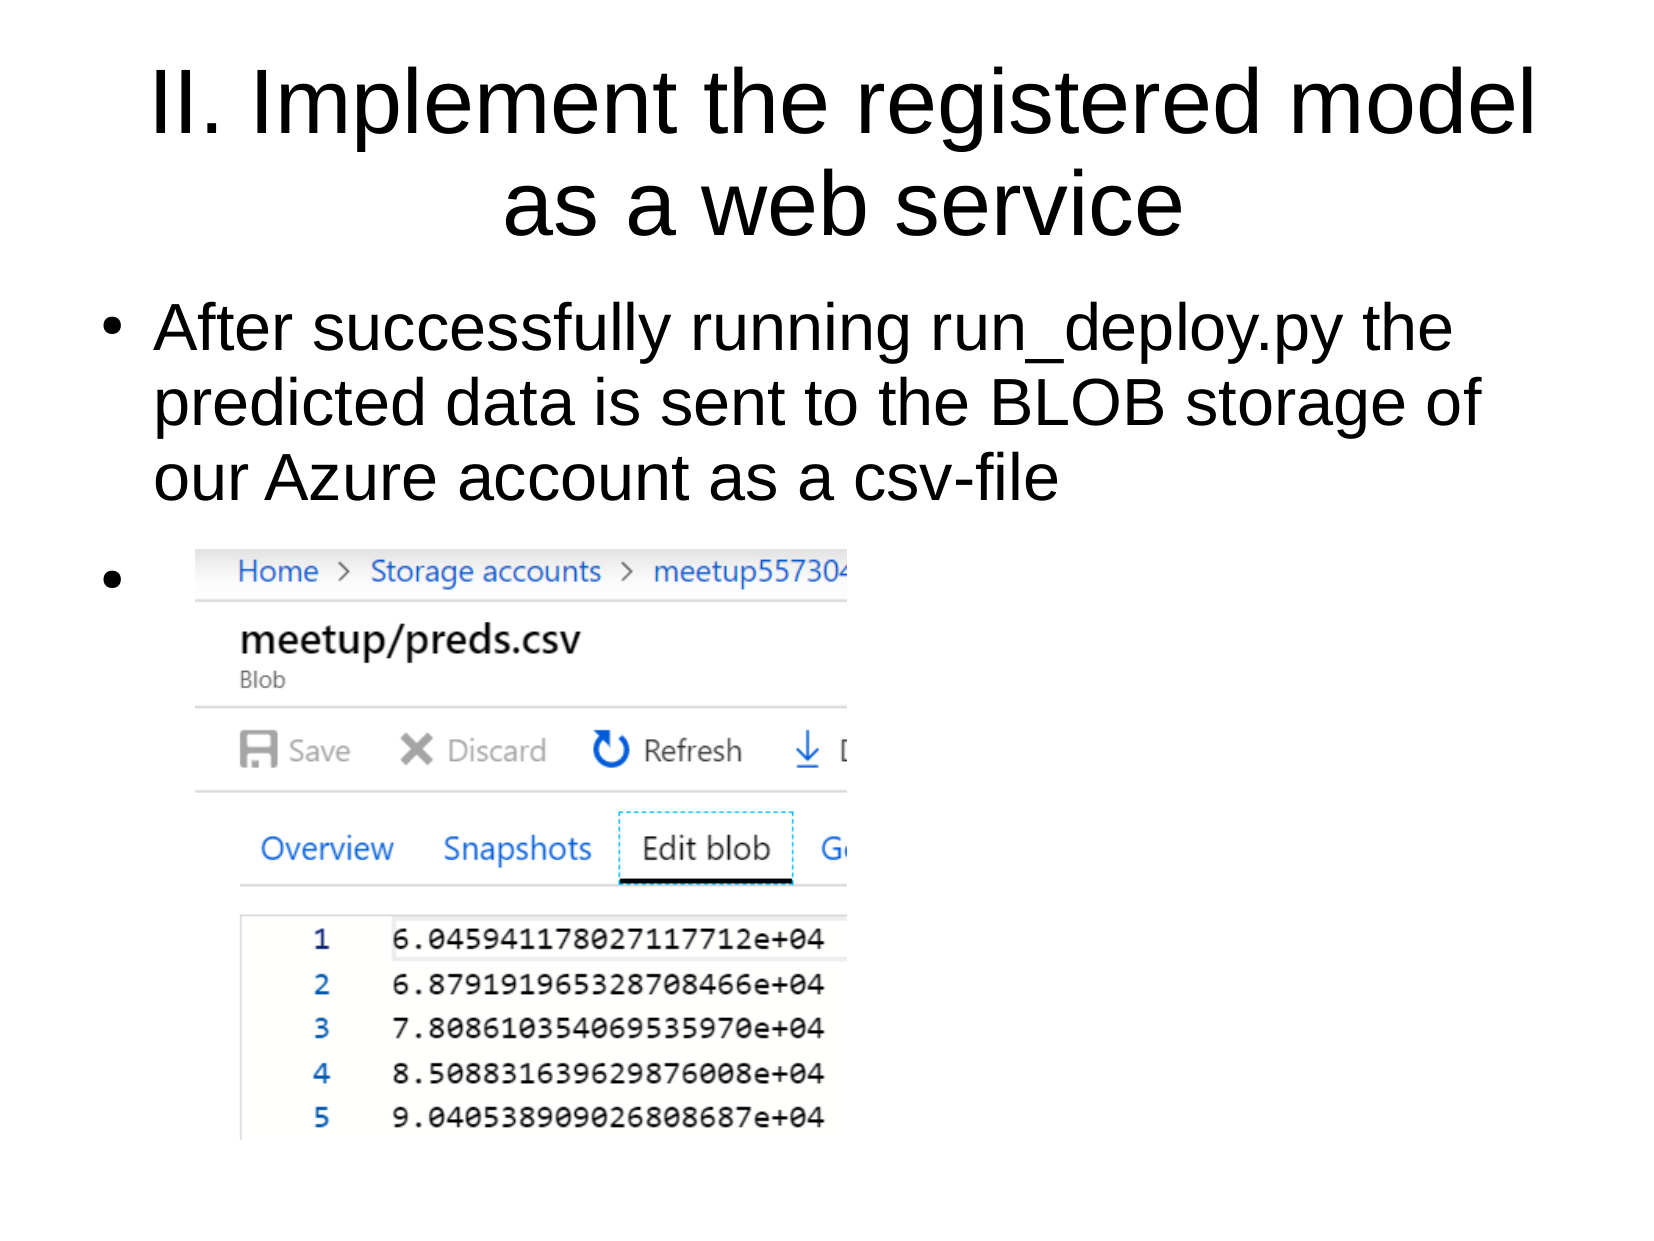

# II. Implement the registered model as a web service
After successfully running run_deploy.py the predicted data is sent to the BLOB storage of our Azure account as a csv-file